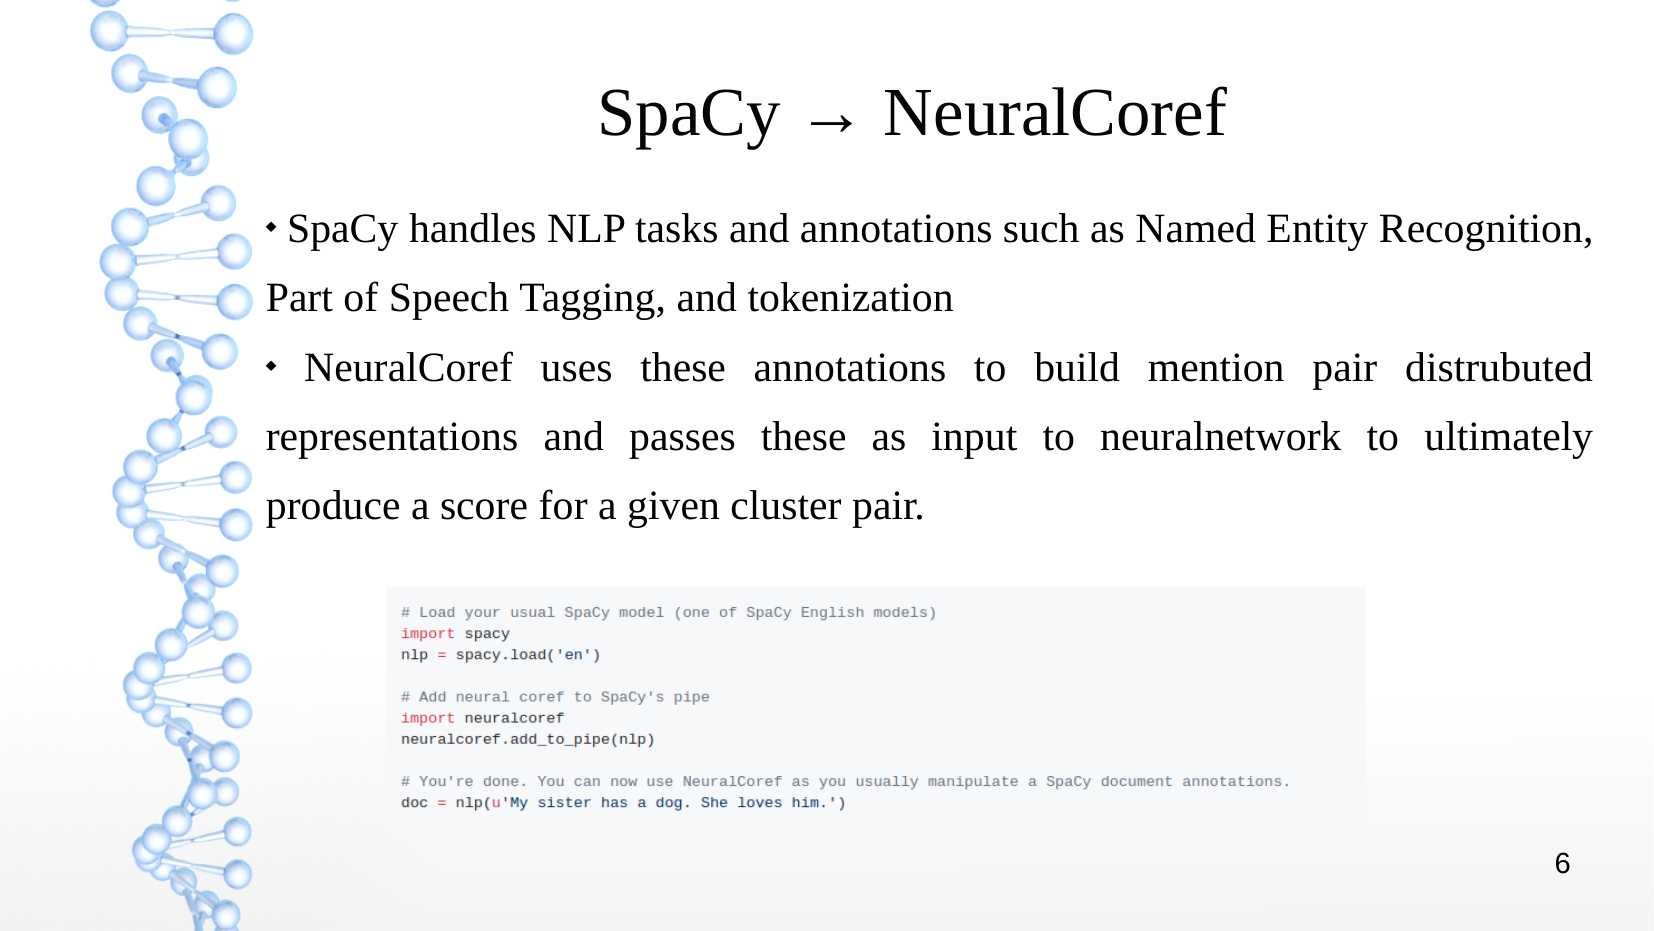

SpaCy handles NLP tasks and annotations such as Named Entity Recognition, Part of Speech Tagging, and tokenization
 NeuralCoref uses these annotations to build mention pair distrubuted representations and passes these as input to neuralnetwork to ultimately produce a score for a given cluster pair.
# SpaCy → NeuralCoref
6